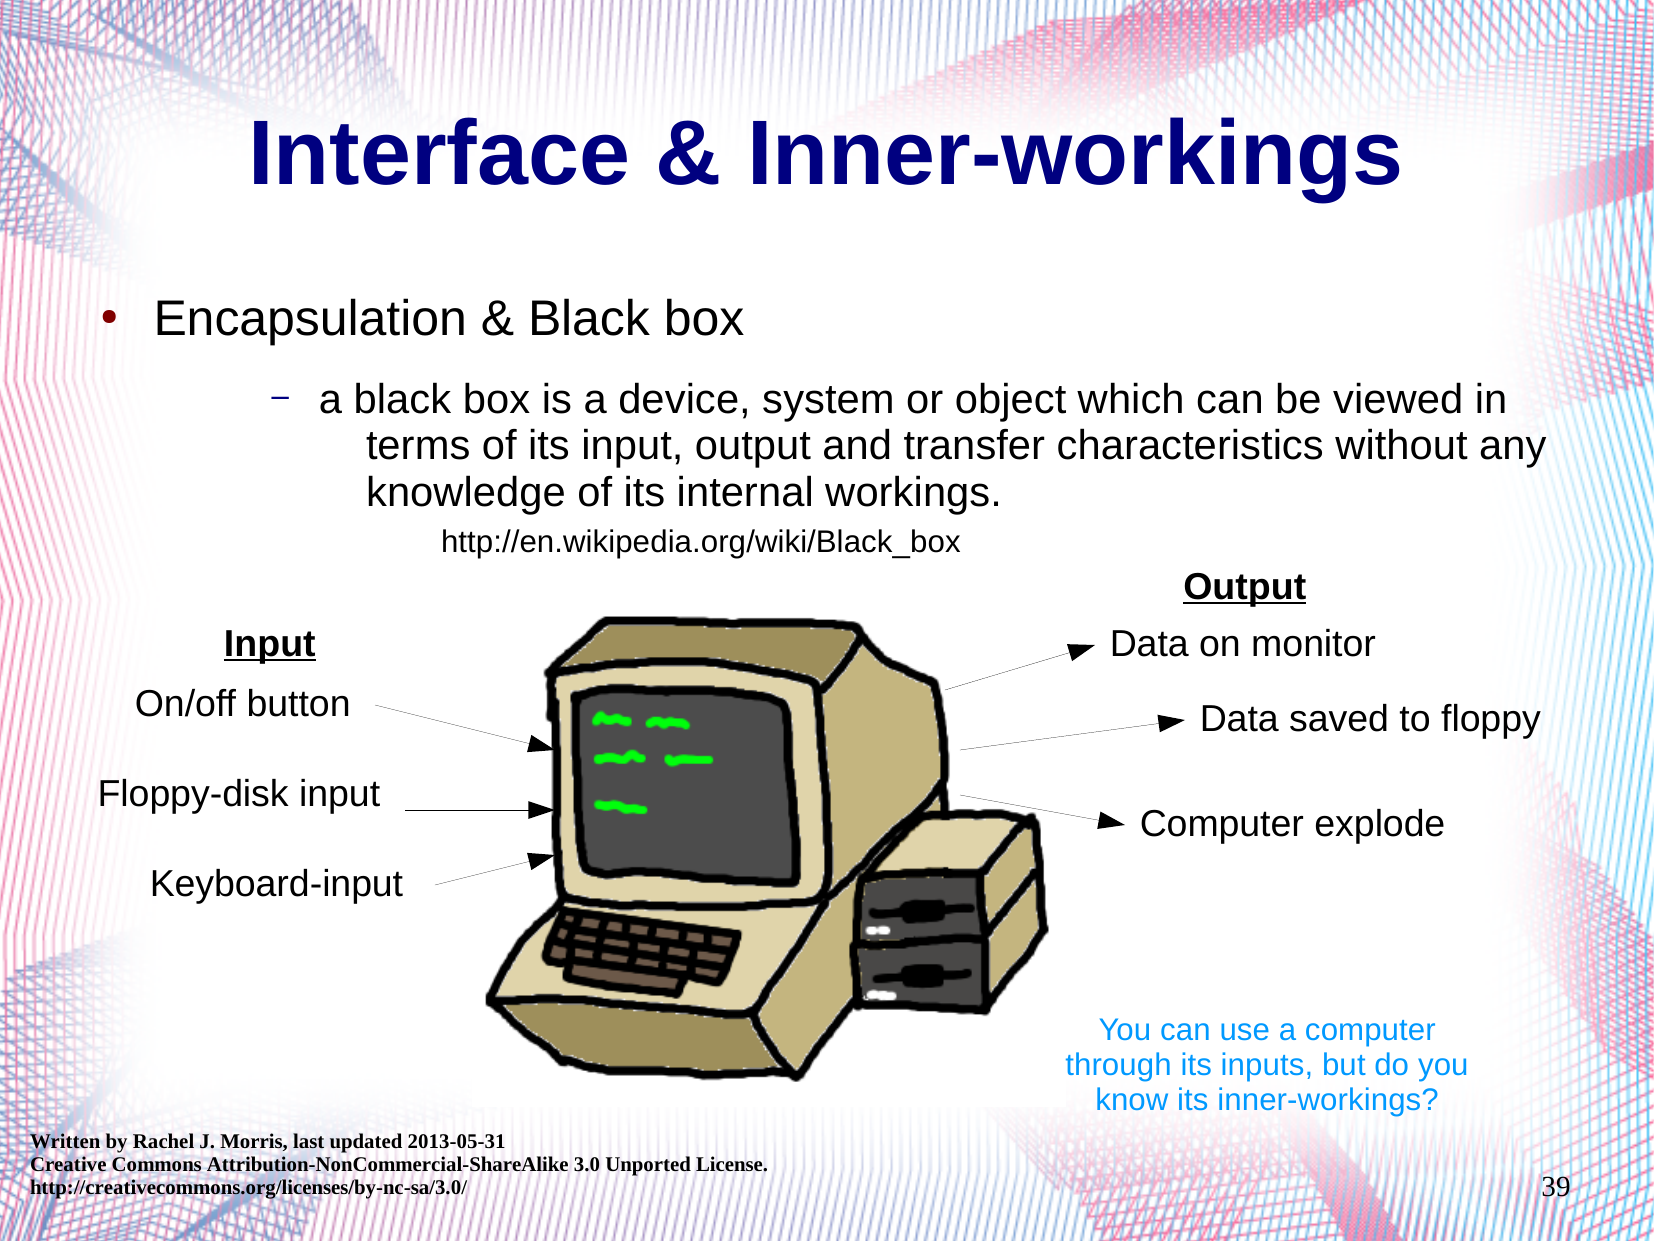

# Interface & Inner-workings
Encapsulation & Black box
a black box is a device, system or object which can be viewed in terms of its input, output and transfer characteristics without any knowledge of its internal workings.
	http://en.wikipedia.org/wiki/Black_box
Output
Input
Data on monitor
On/off button
Data saved to floppy
Floppy-disk input
Computer explode
Keyboard-input
You can use a computer through its inputs, but do you know its inner-workings?
39